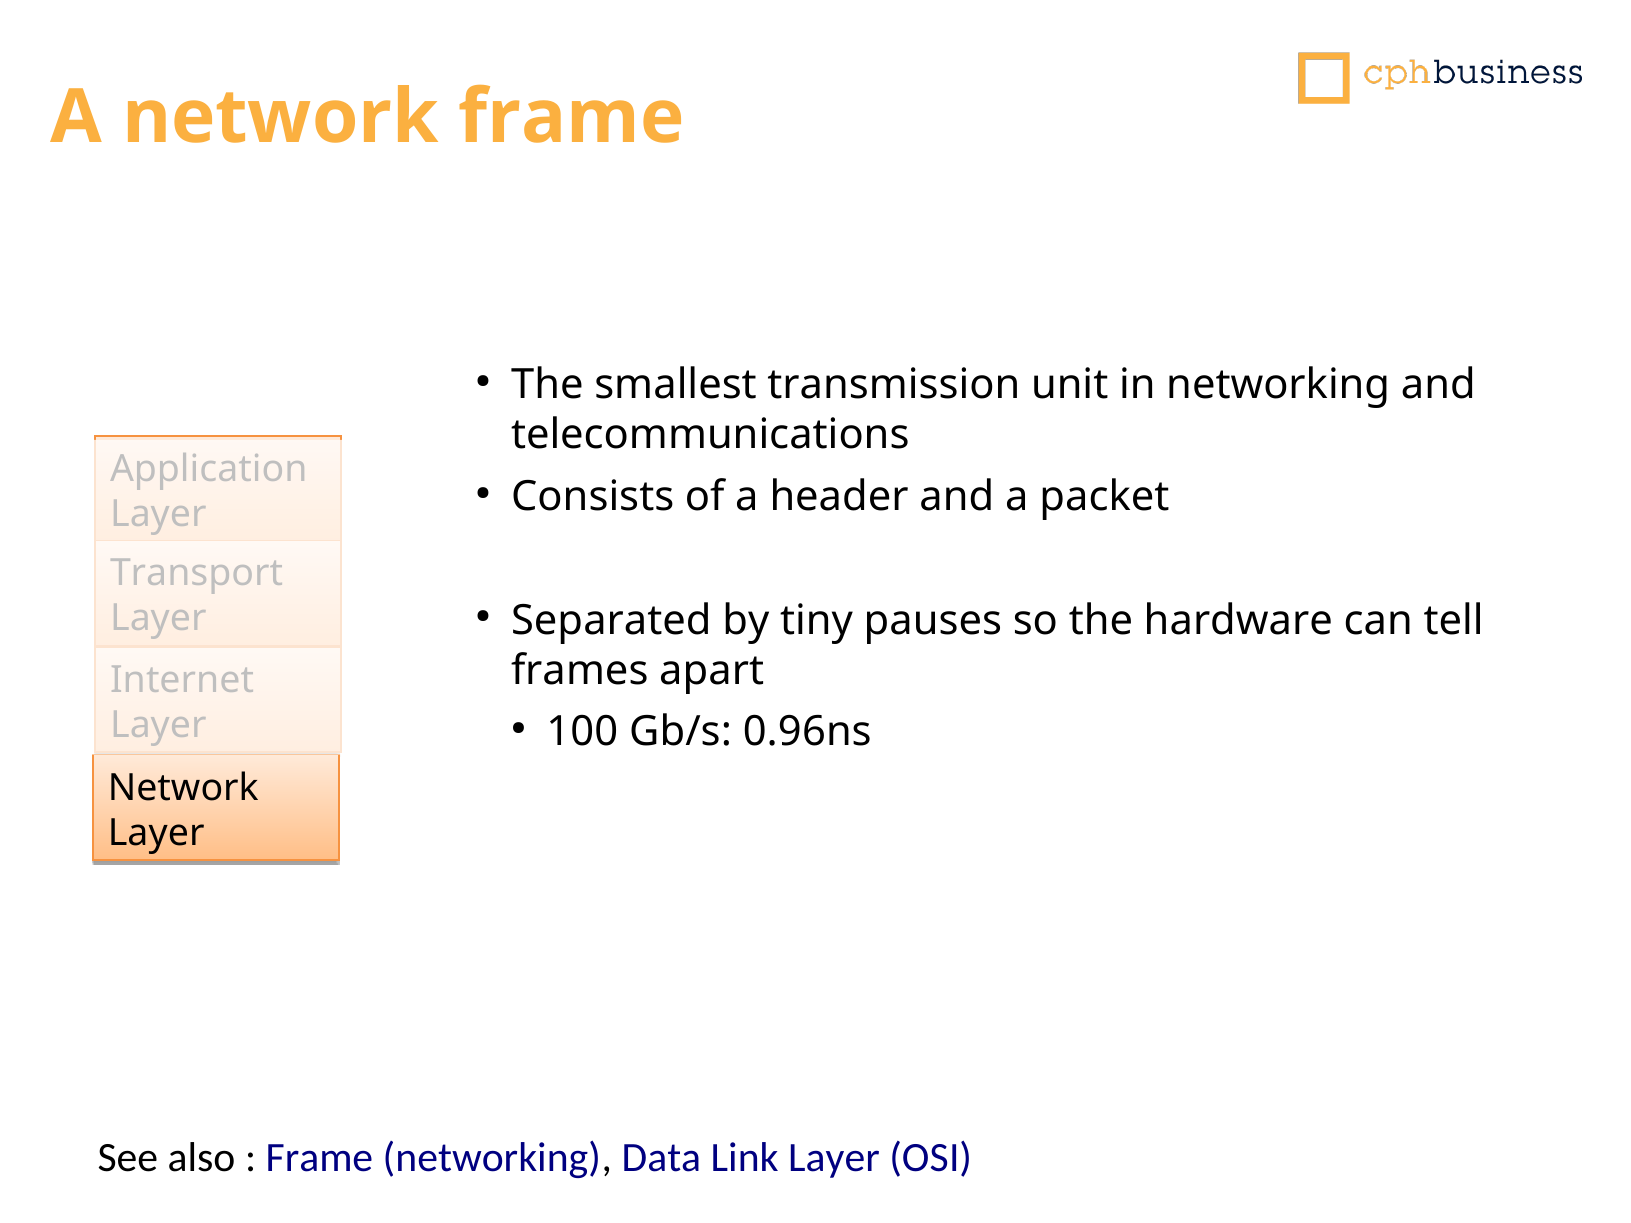

A network frame
The smallest transmission unit in networking and telecommunications
Consists of a header and a packet
Separated by tiny pauses so the hardware can tell frames apart
100 Gb/s: 0.96ns
Application Layer
Transport
Layer
Internet
Layer
Network Layer
See also : Frame (networking), Data Link Layer (OSI)